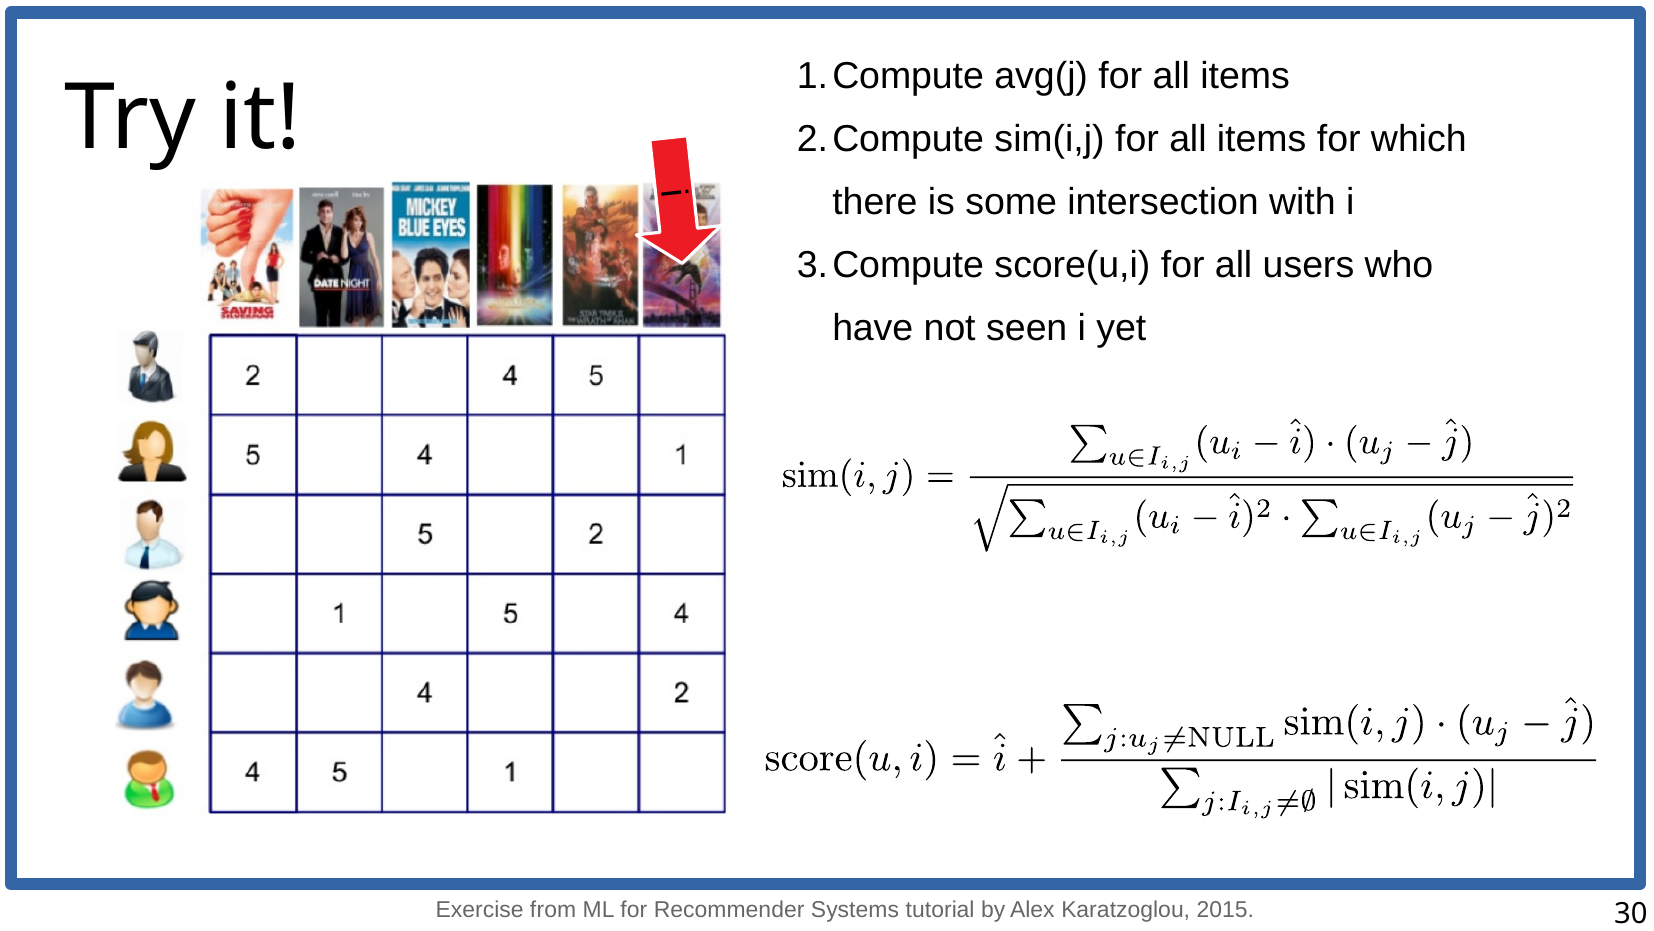

# Try it!
Compute avg(j) for all items
Compute sim(i,j) for all items for which there is some intersection with i
Compute score(u,i) for all users who have not seen i yet
i
Exercise from ML for Recommender Systems tutorial by Alex Karatzoglou, 2015.
30